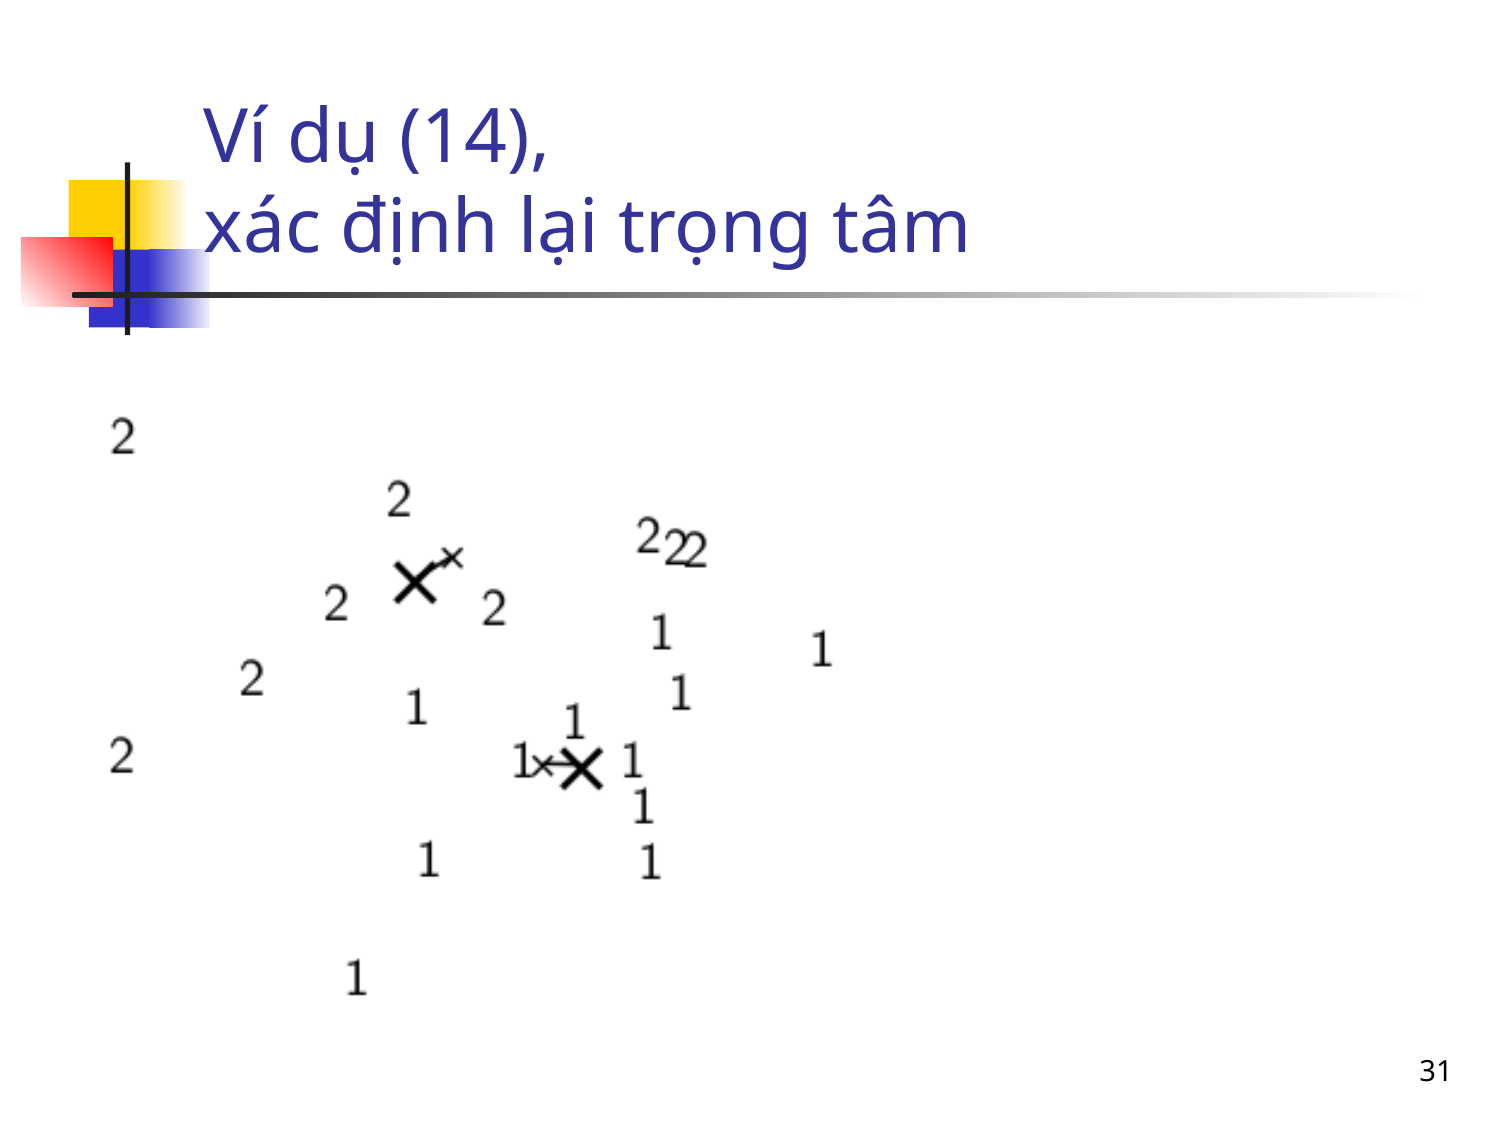

# Ví dụ (14), xác định lại trọng tâm